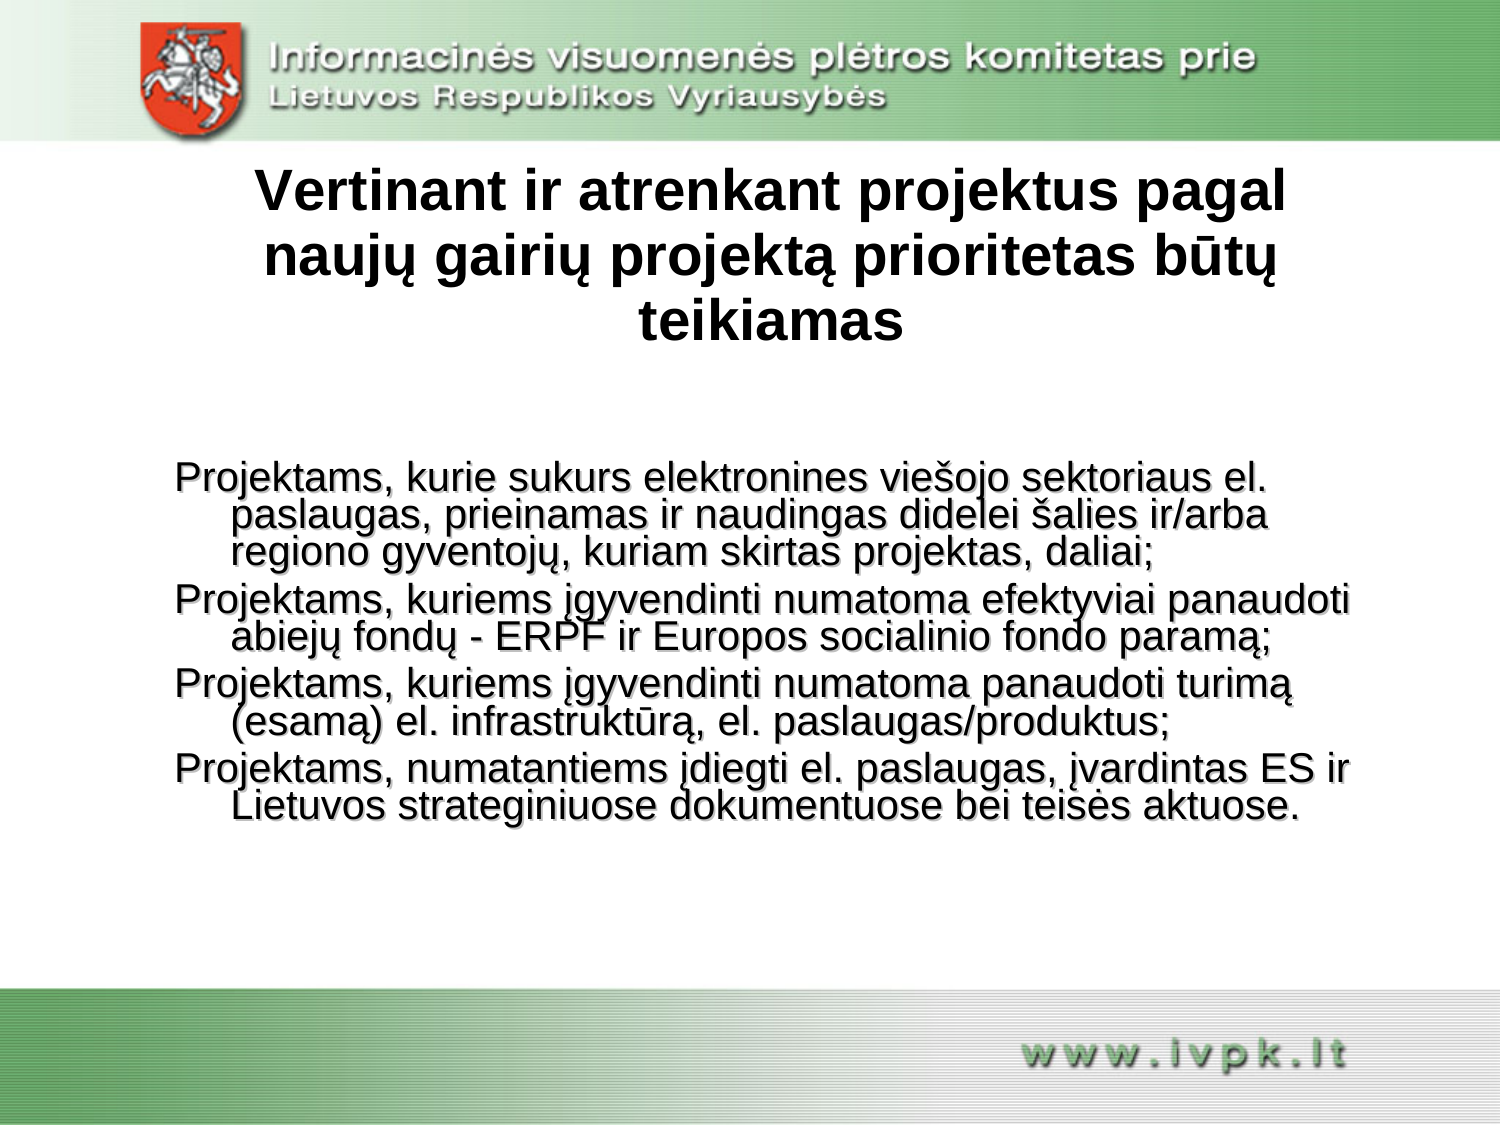

# Vertinant ir atrenkant projektus pagal naujų gairių projektą prioritetas būtų teikiamas
Projektams, kurie sukurs elektronines viešojo sektoriaus el. paslaugas, prieinamas ir naudingas didelei šalies ir/arba regiono gyventojų, kuriam skirtas projektas, daliai;
Projektams, kuriems įgyvendinti numatoma efektyviai panaudoti abiejų fondų - ERPF ir Europos socialinio fondo paramą;
Projektams, kuriems įgyvendinti numatoma panaudoti turimą (esamą) el. infrastruktūrą, el. paslaugas/produktus;
Projektams, numatantiems įdiegti el. paslaugas, įvardintas ES ir Lietuvos strateginiuose dokumentuose bei teisės aktuose.